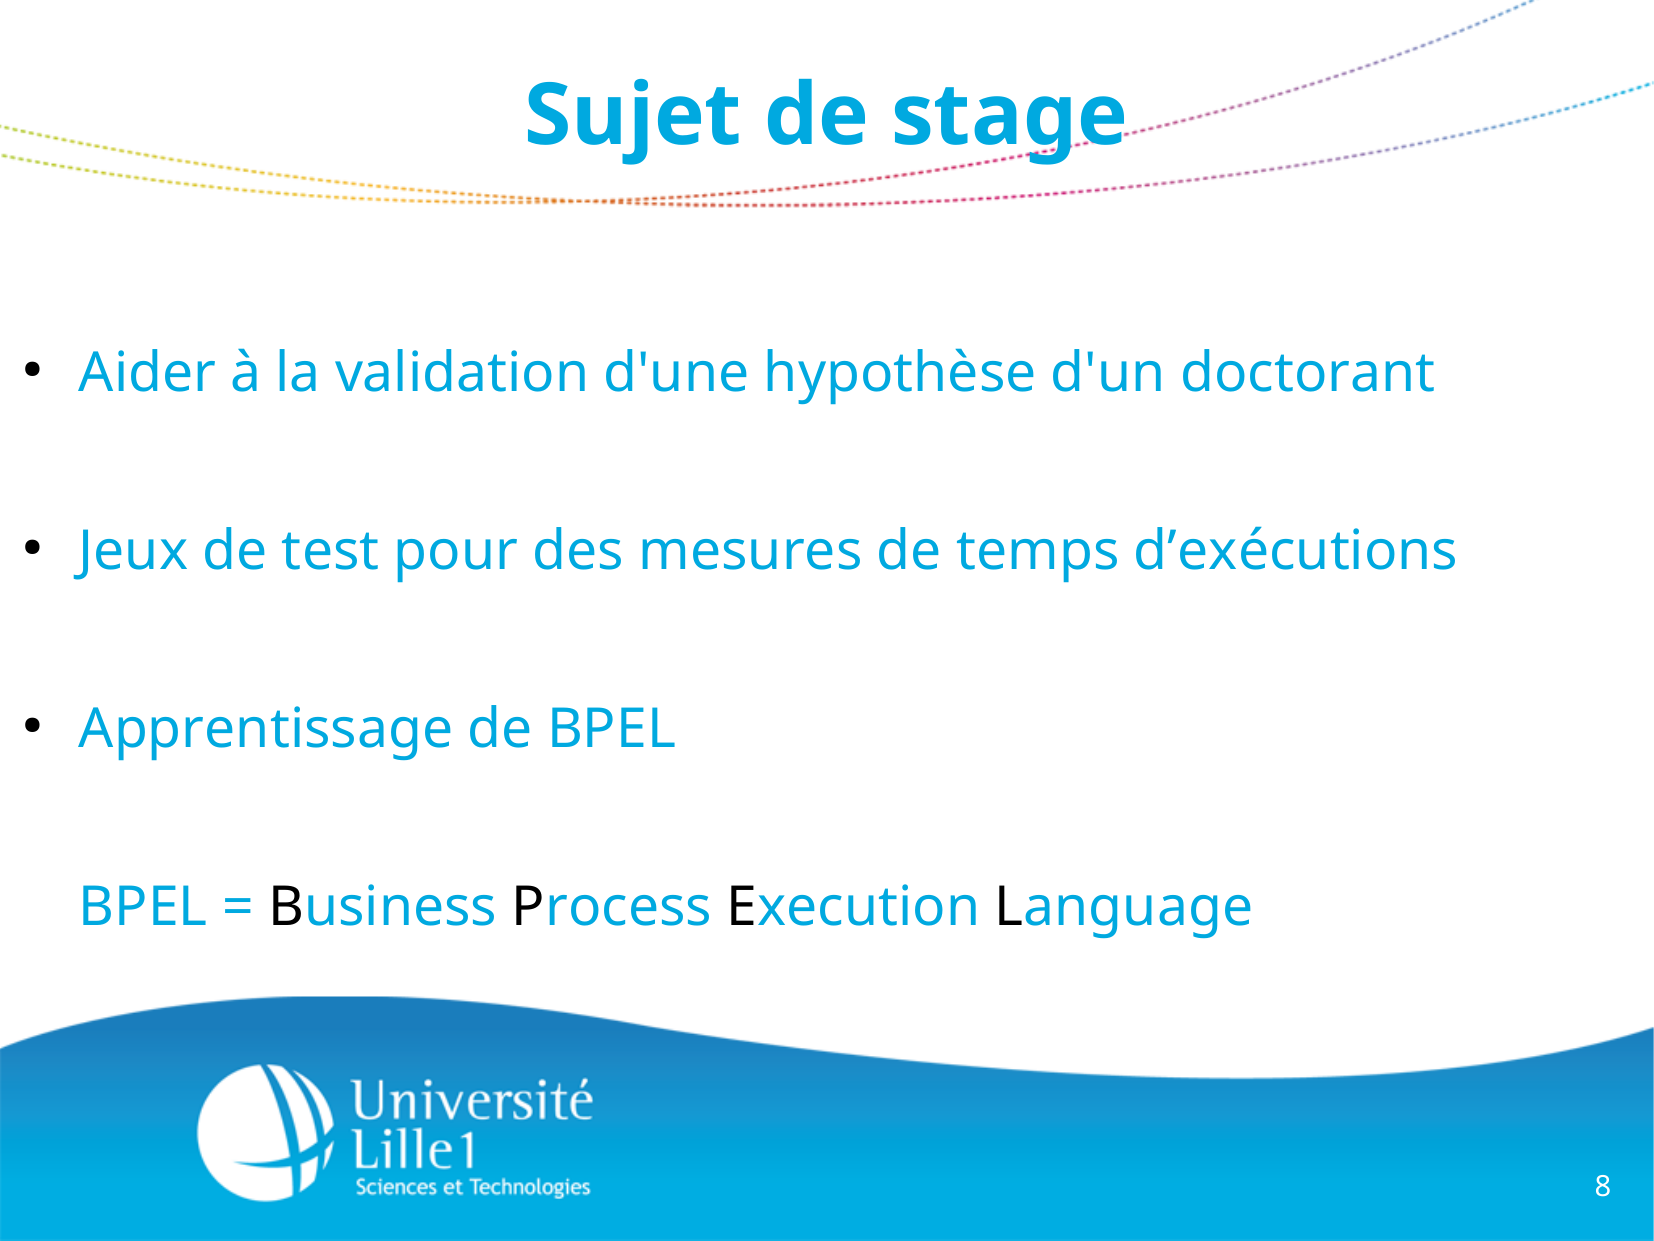

# Sujet de stage
Aider à la validation d'une hypothèse d'un doctorant
Jeux de test pour des mesures de temps d’exécutions
Apprentissage de BPEL
BPEL = Business Process Execution Language
8